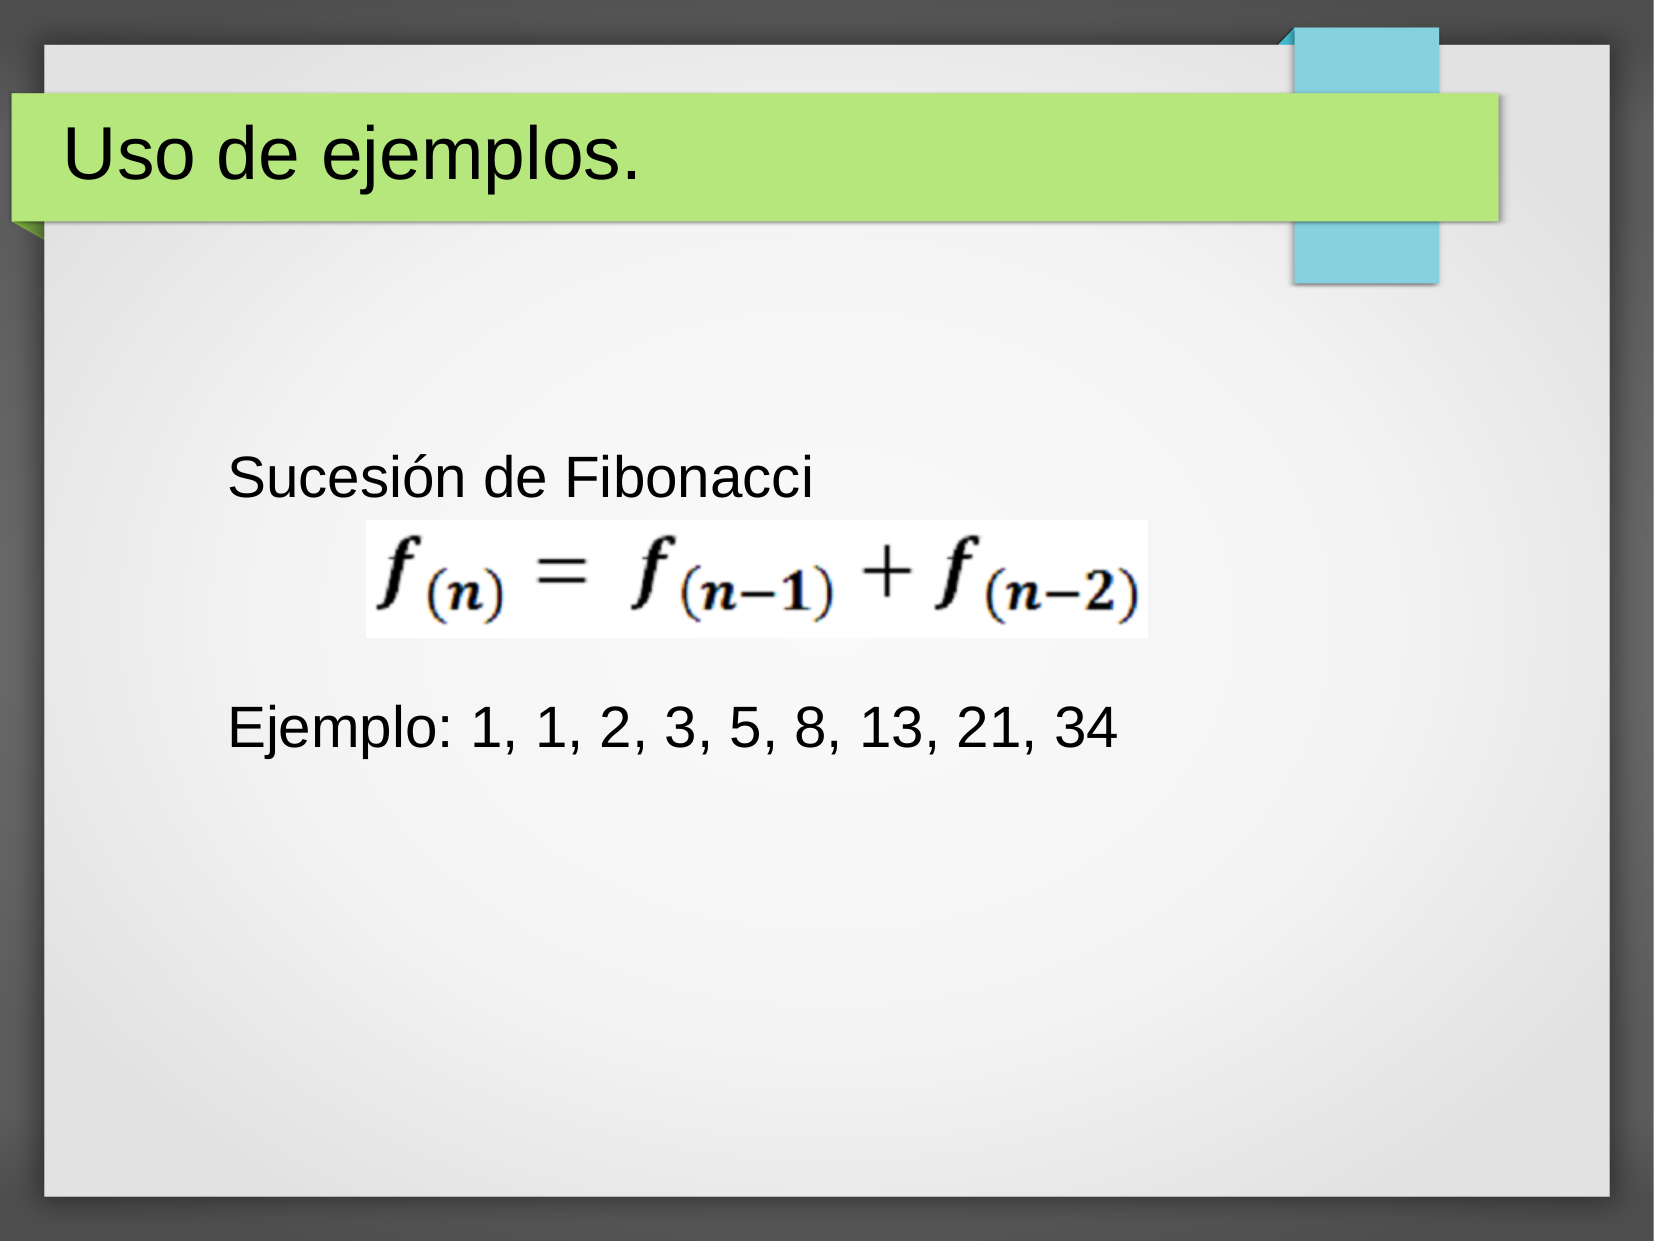

# Uso de ejemplos.
Sucesión de Fibonacci
Ejemplo: 1, 1, 2, 3, 5, 8, 13, 21, 34